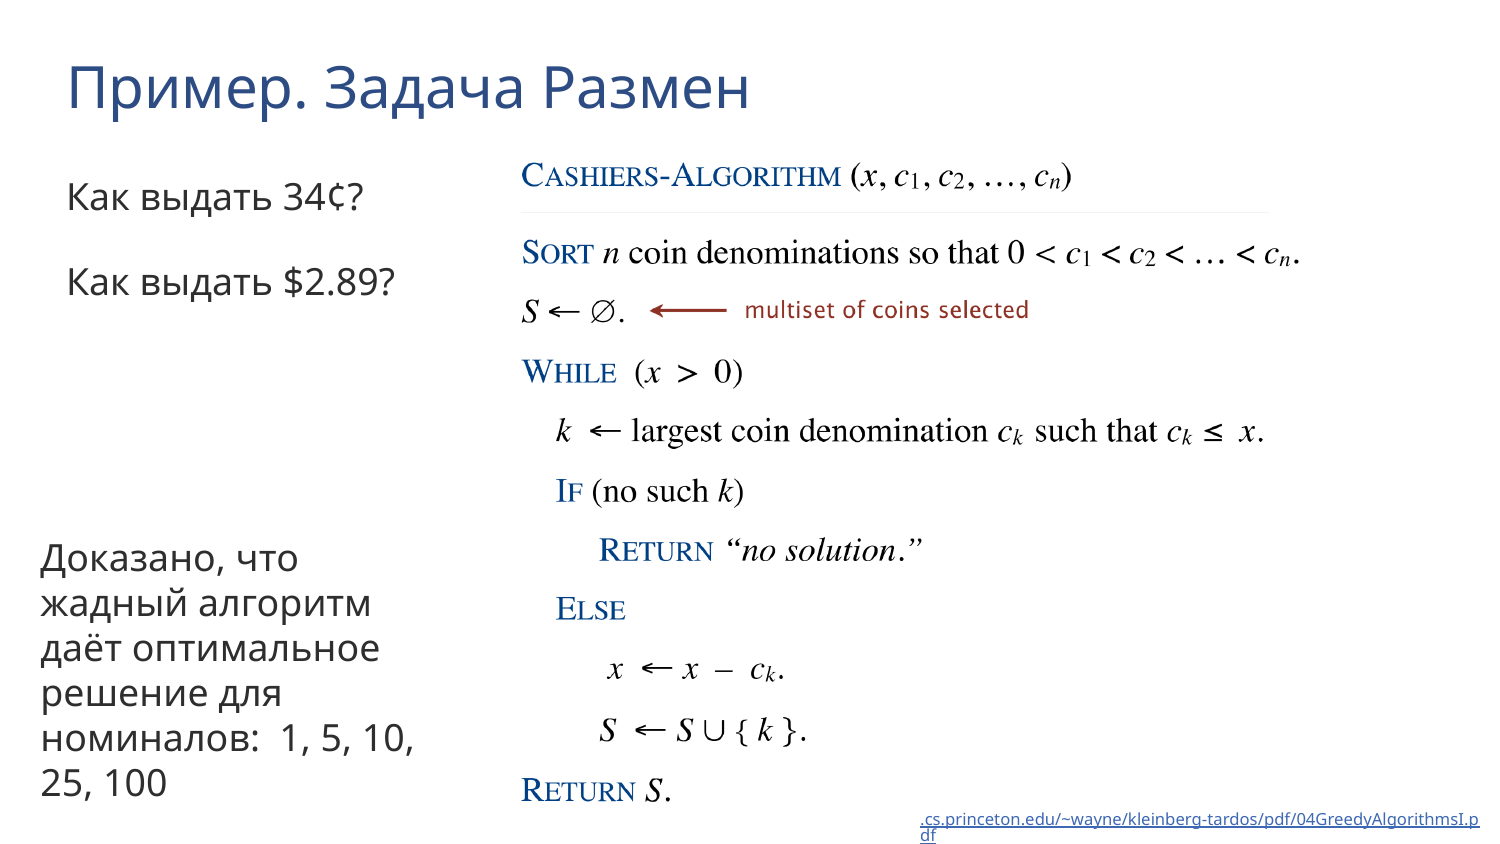

# Пример. Задача Размен
Как выдать 34¢?
Как выдать $2.89?
Доказано, что жадный алгоритм даёт оптимальное решение для номиналов: 1, 5, 10, 25, 100
.cs.princeton.edu/~wayne/kleinberg-tardos/pdf/04GreedyAlgorithmsI.pdf